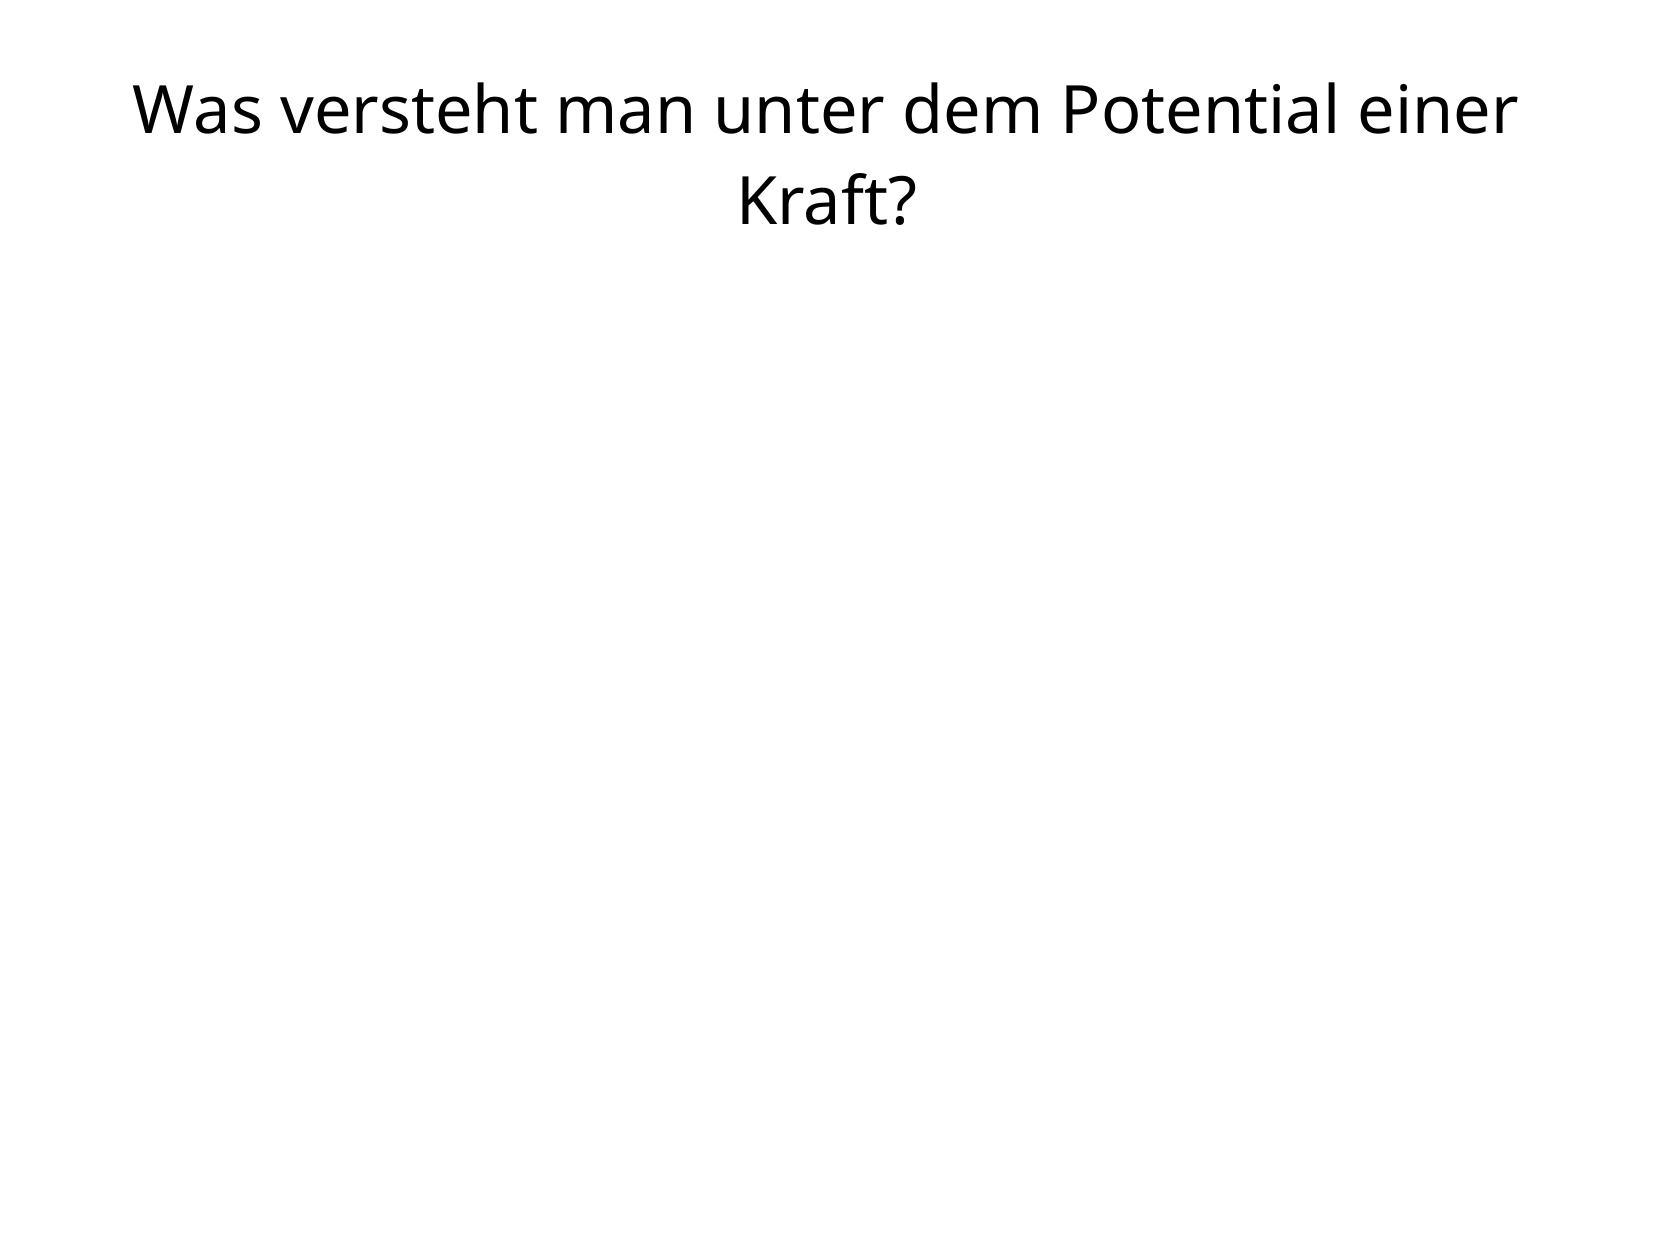

# Was versteht man unter dem Potential einer Kraft?